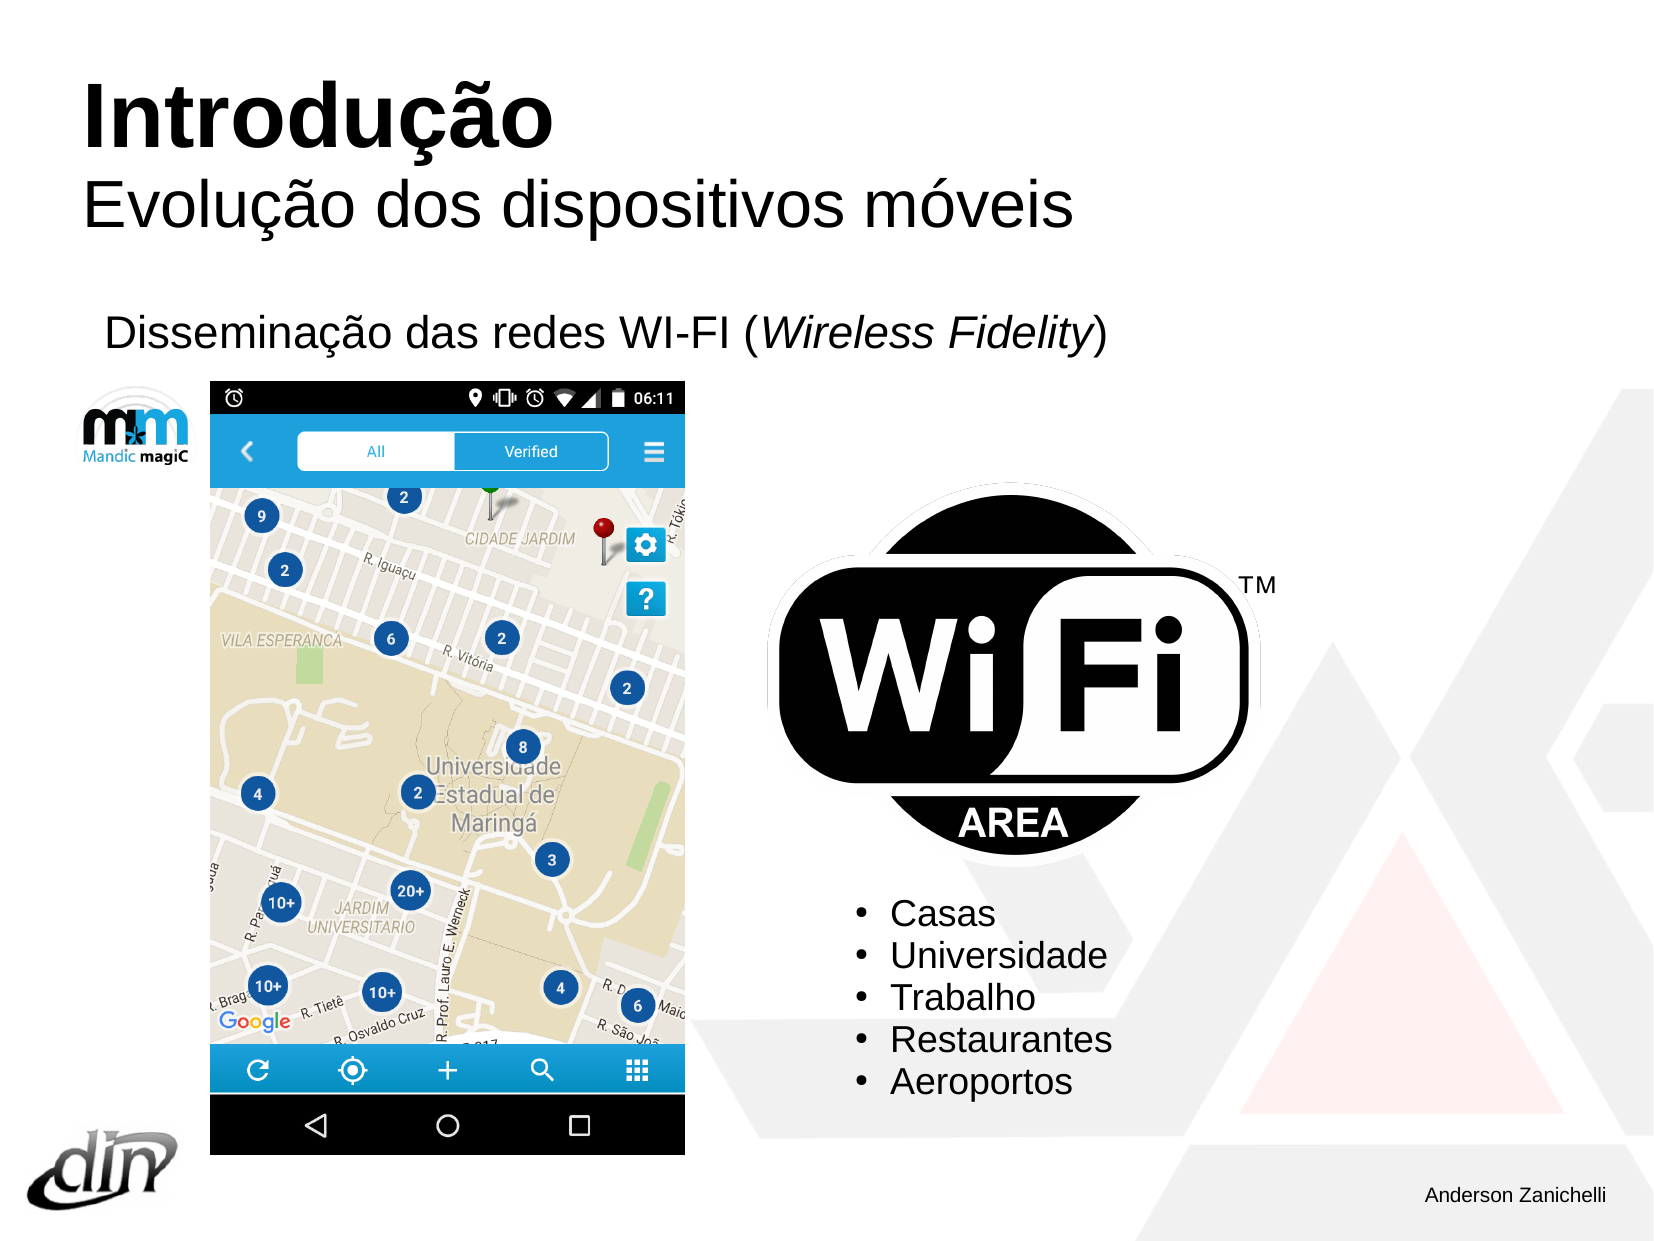

# Introdução Evolução dos dispositivos móveis
Disseminação das redes WI-FI (Wireless Fidelity)
Casas
Universidade
Trabalho
Restaurantes
Aeroportos
Anderson Zanichelli